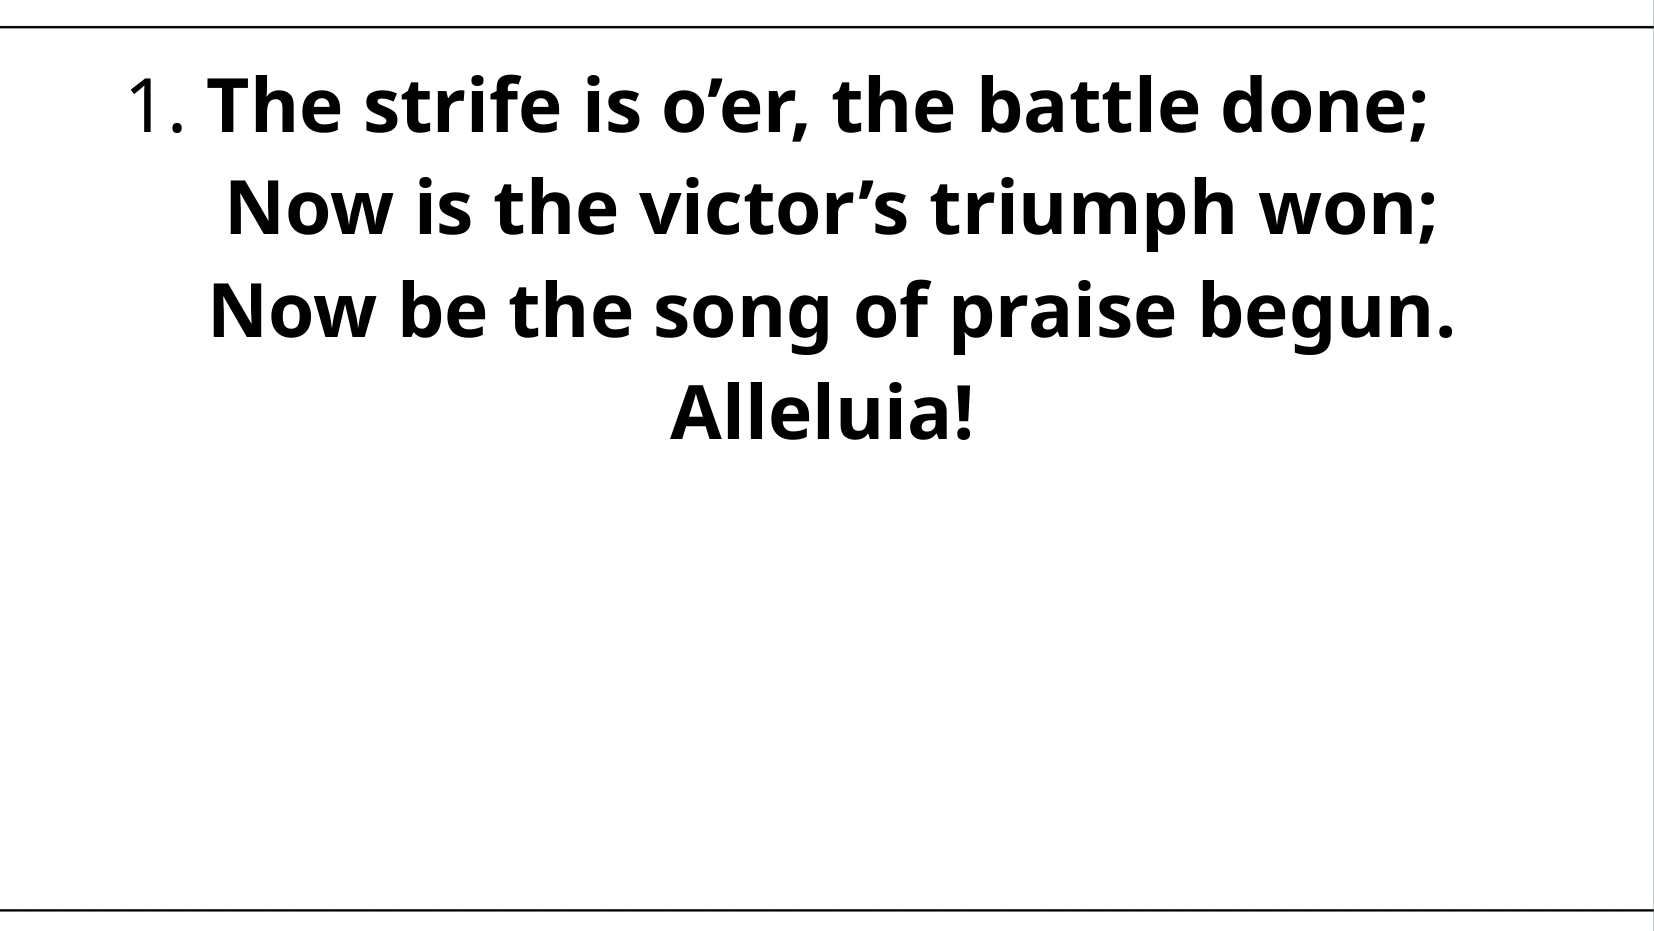

1. The strife is o’er, the battle done;
Now is the victor’s triumph won;
Now be the song of praise begun.
Alleluia!